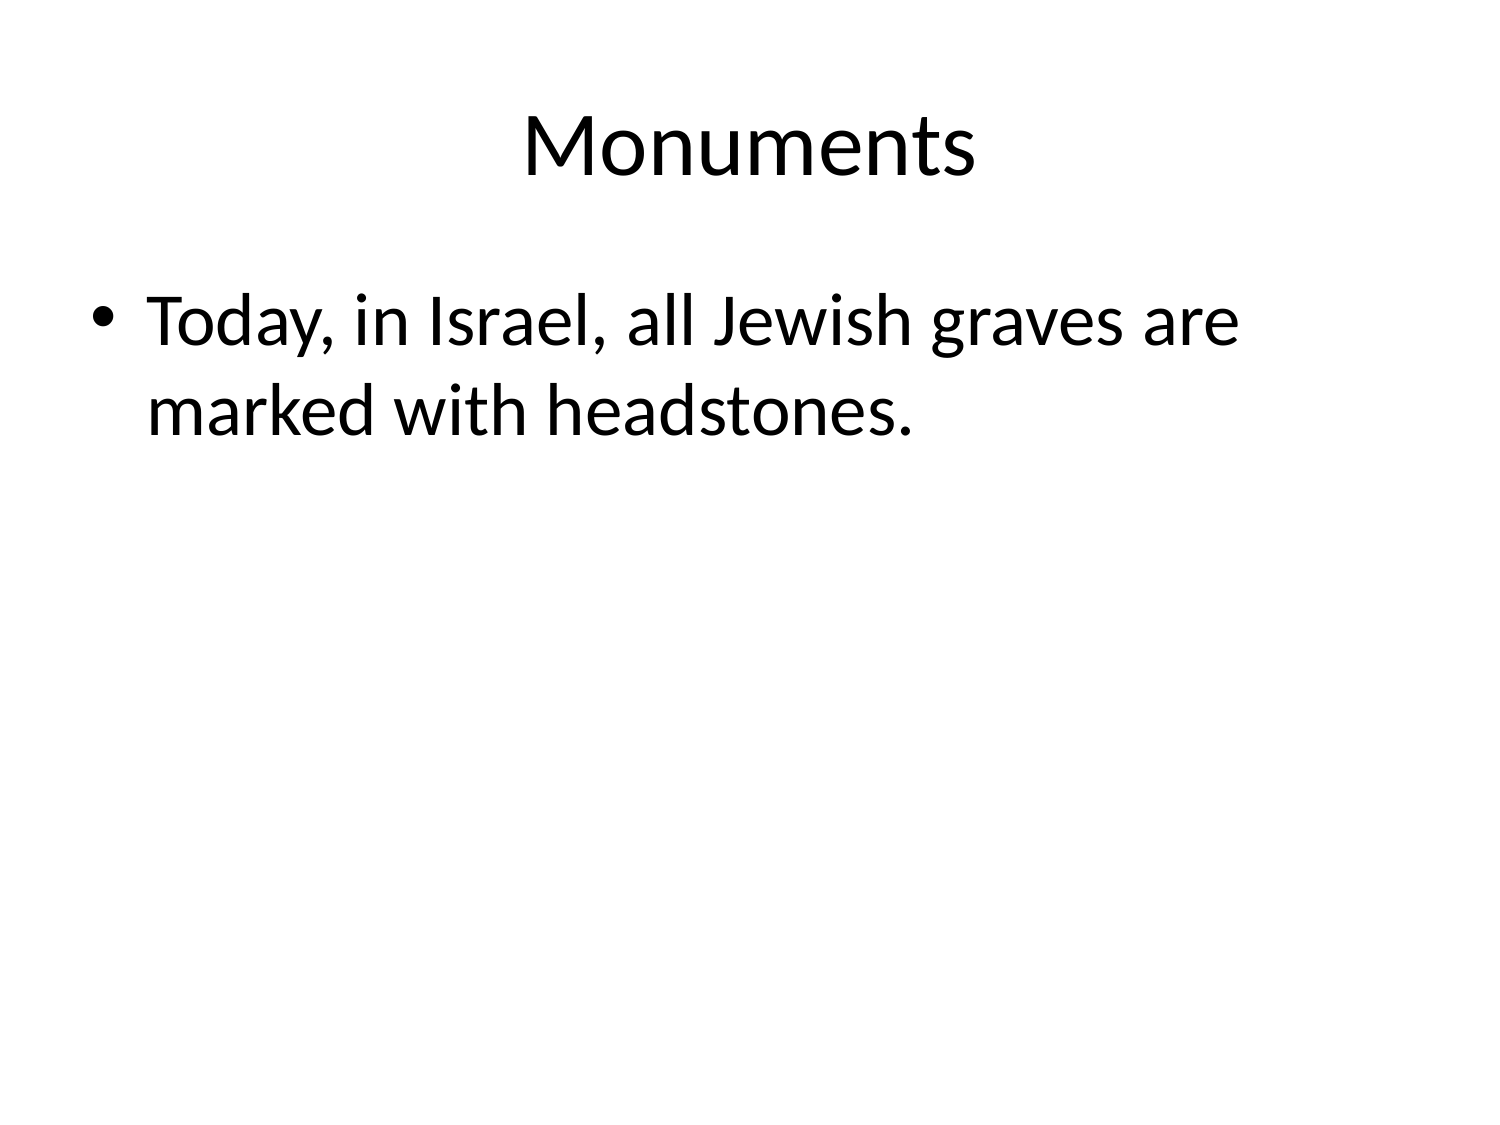

# Monuments
Today, in Israel, all Jewish graves are marked with headstones.